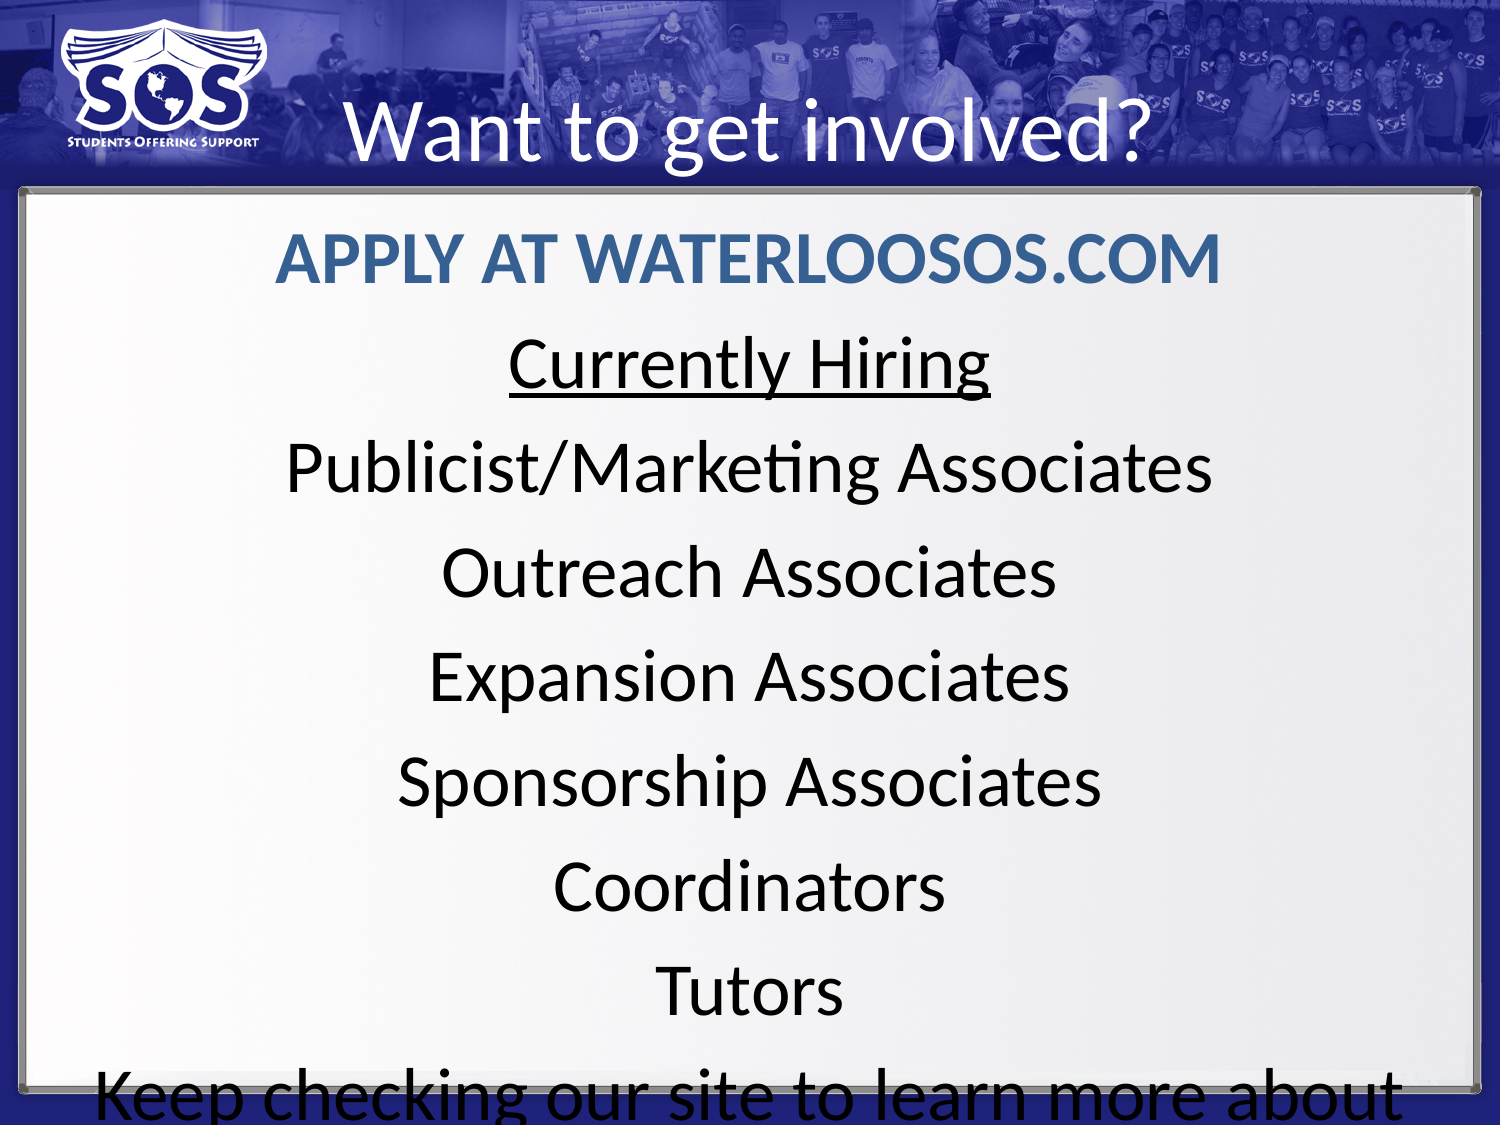

# Want to get involved?
APPLY AT WATERLOOSOS.COM
Currently Hiring
Publicist/Marketing Associates
Outreach Associates
Expansion Associates
Sponsorship Associates
Coordinators
Tutors
Keep checking our site to learn more about how you can participate on our OUTREACH TRIPS to Latin and Central America!
“Like” Us on Facebook!